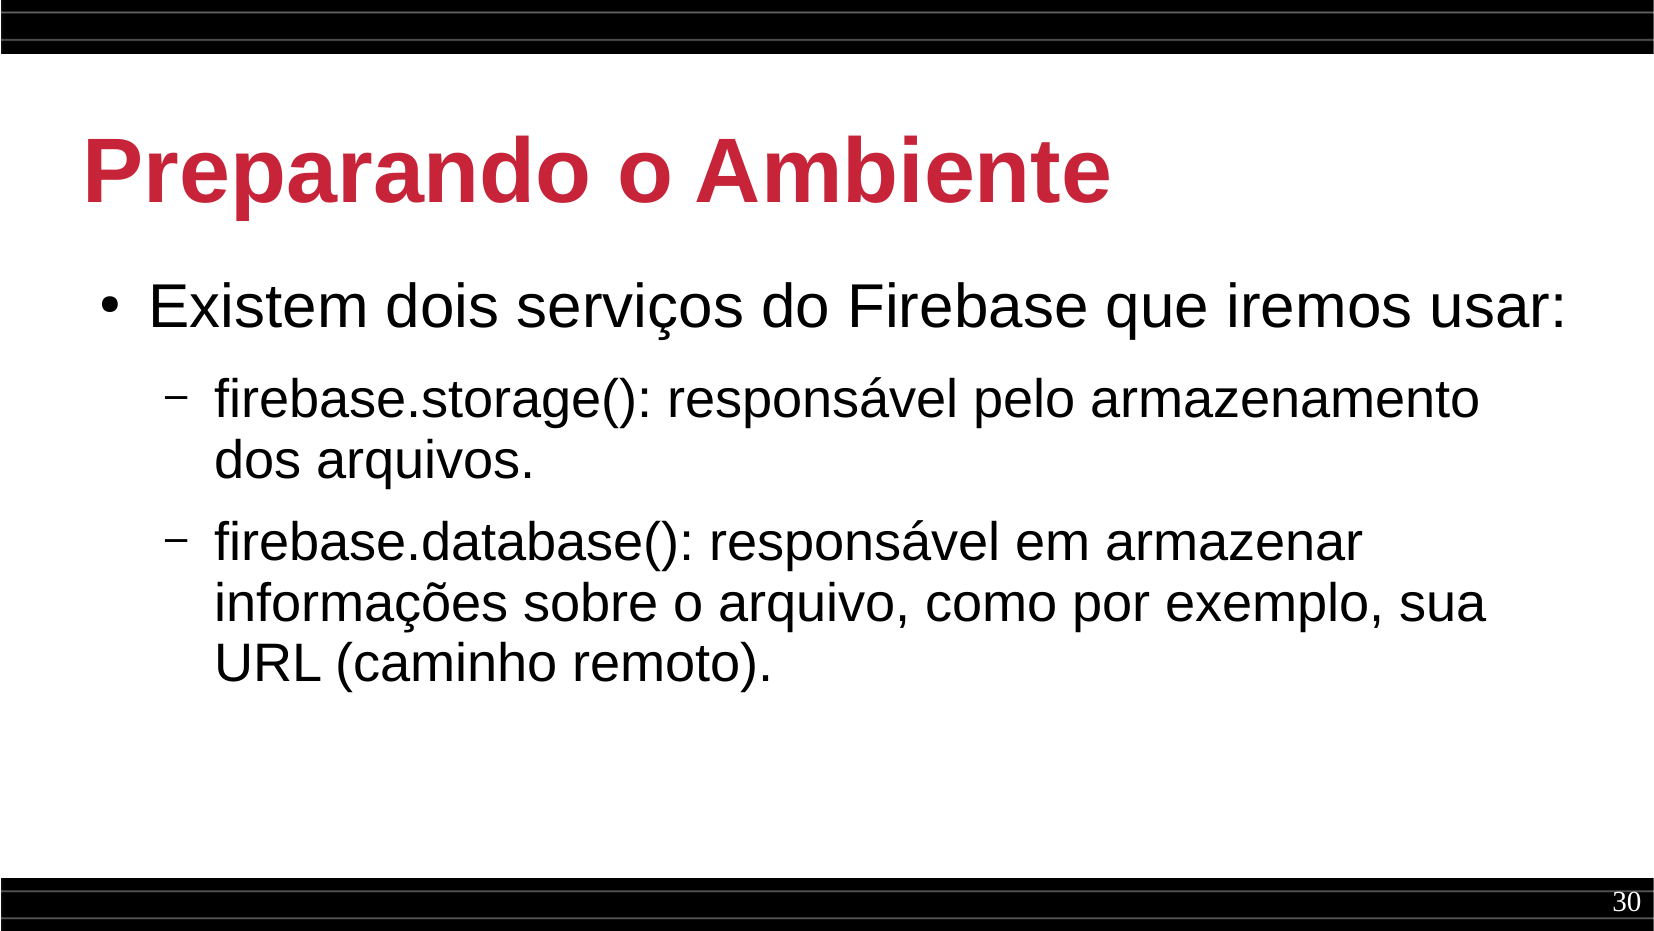

# Preparando o Ambiente
Existem dois serviços do Firebase que iremos usar:
firebase.storage(): responsável pelo armazenamento dos arquivos.
firebase.database(): responsável em armazenar informações sobre o arquivo, como por exemplo, sua URL (caminho remoto).